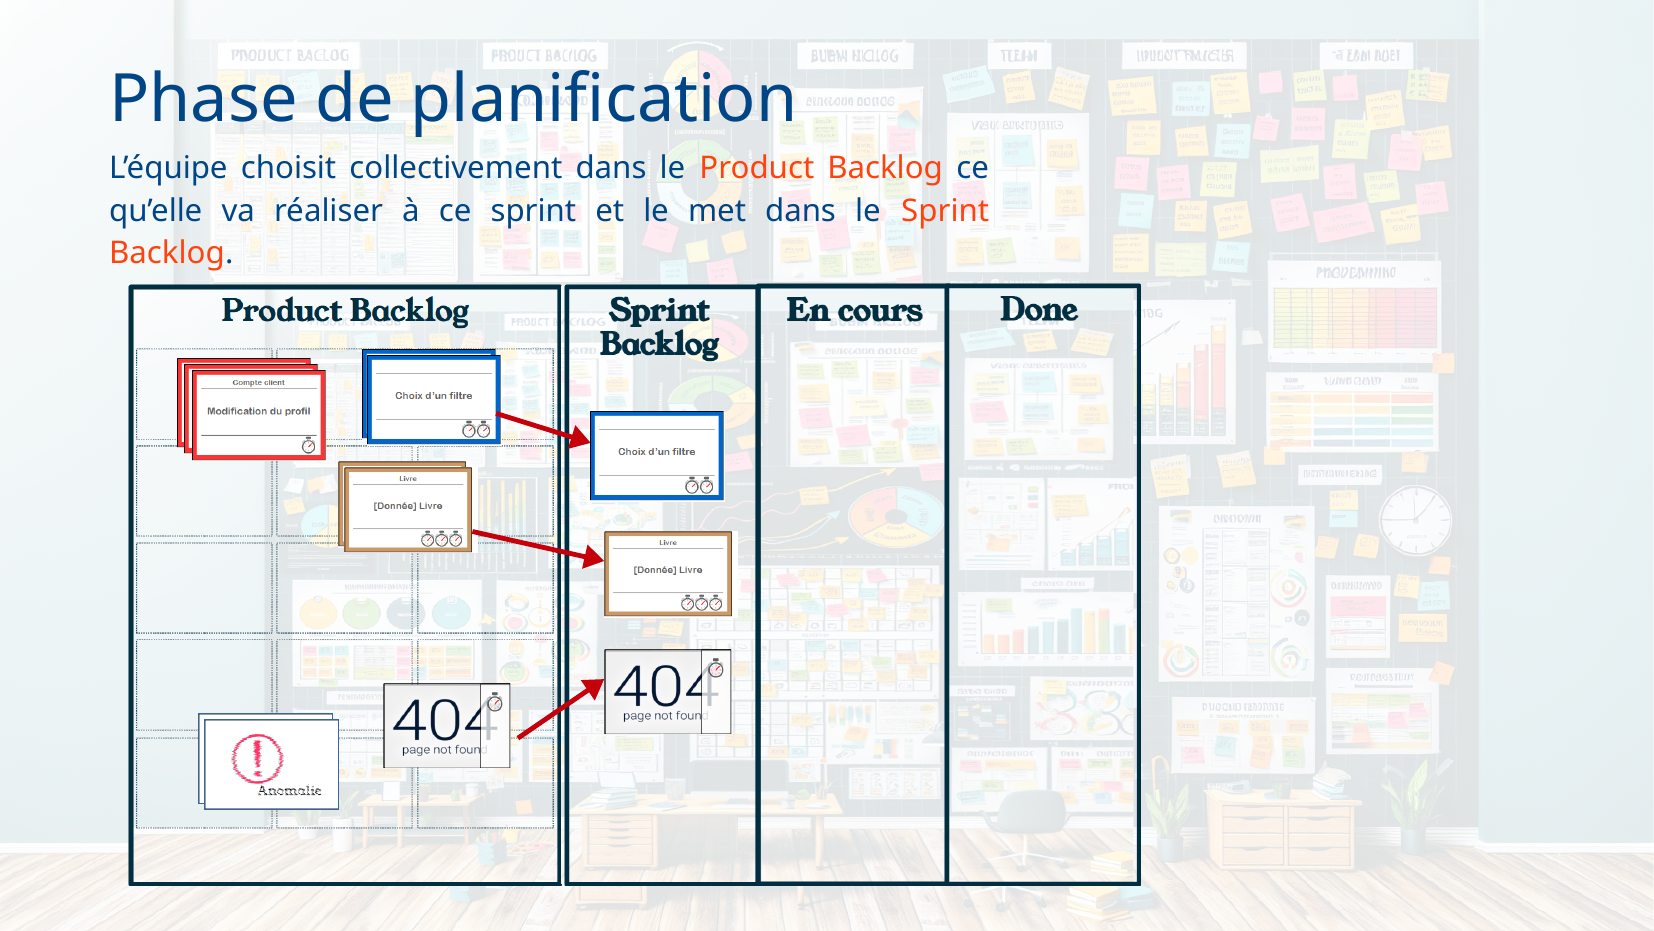

Phase de planification
L’équipe choisit collectivement dans le Product Backlog ce qu’elle va réaliser à ce sprint et le met dans le Sprint Backlog.